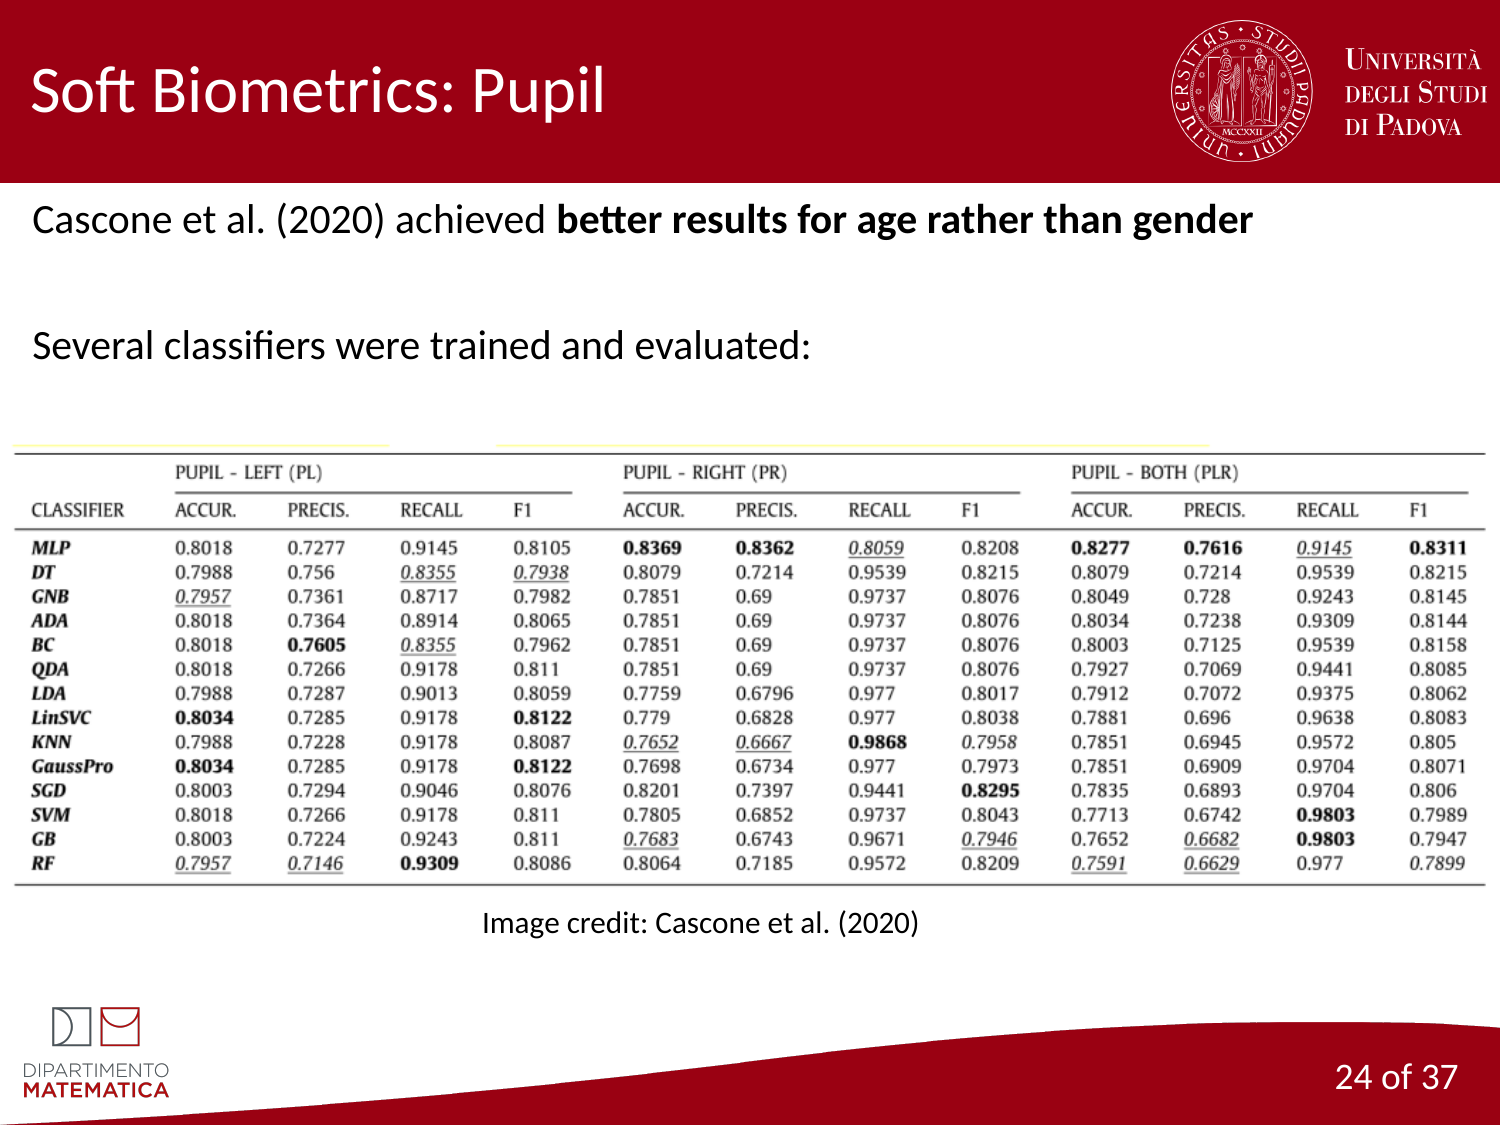

# Soft Biometrics: Pupil
Cascone et al. (2020) achieved better results for age rather than gender
Several classifiers were trained and evaluated:
Image credit: Cascone et al. (2020)
24 of 37